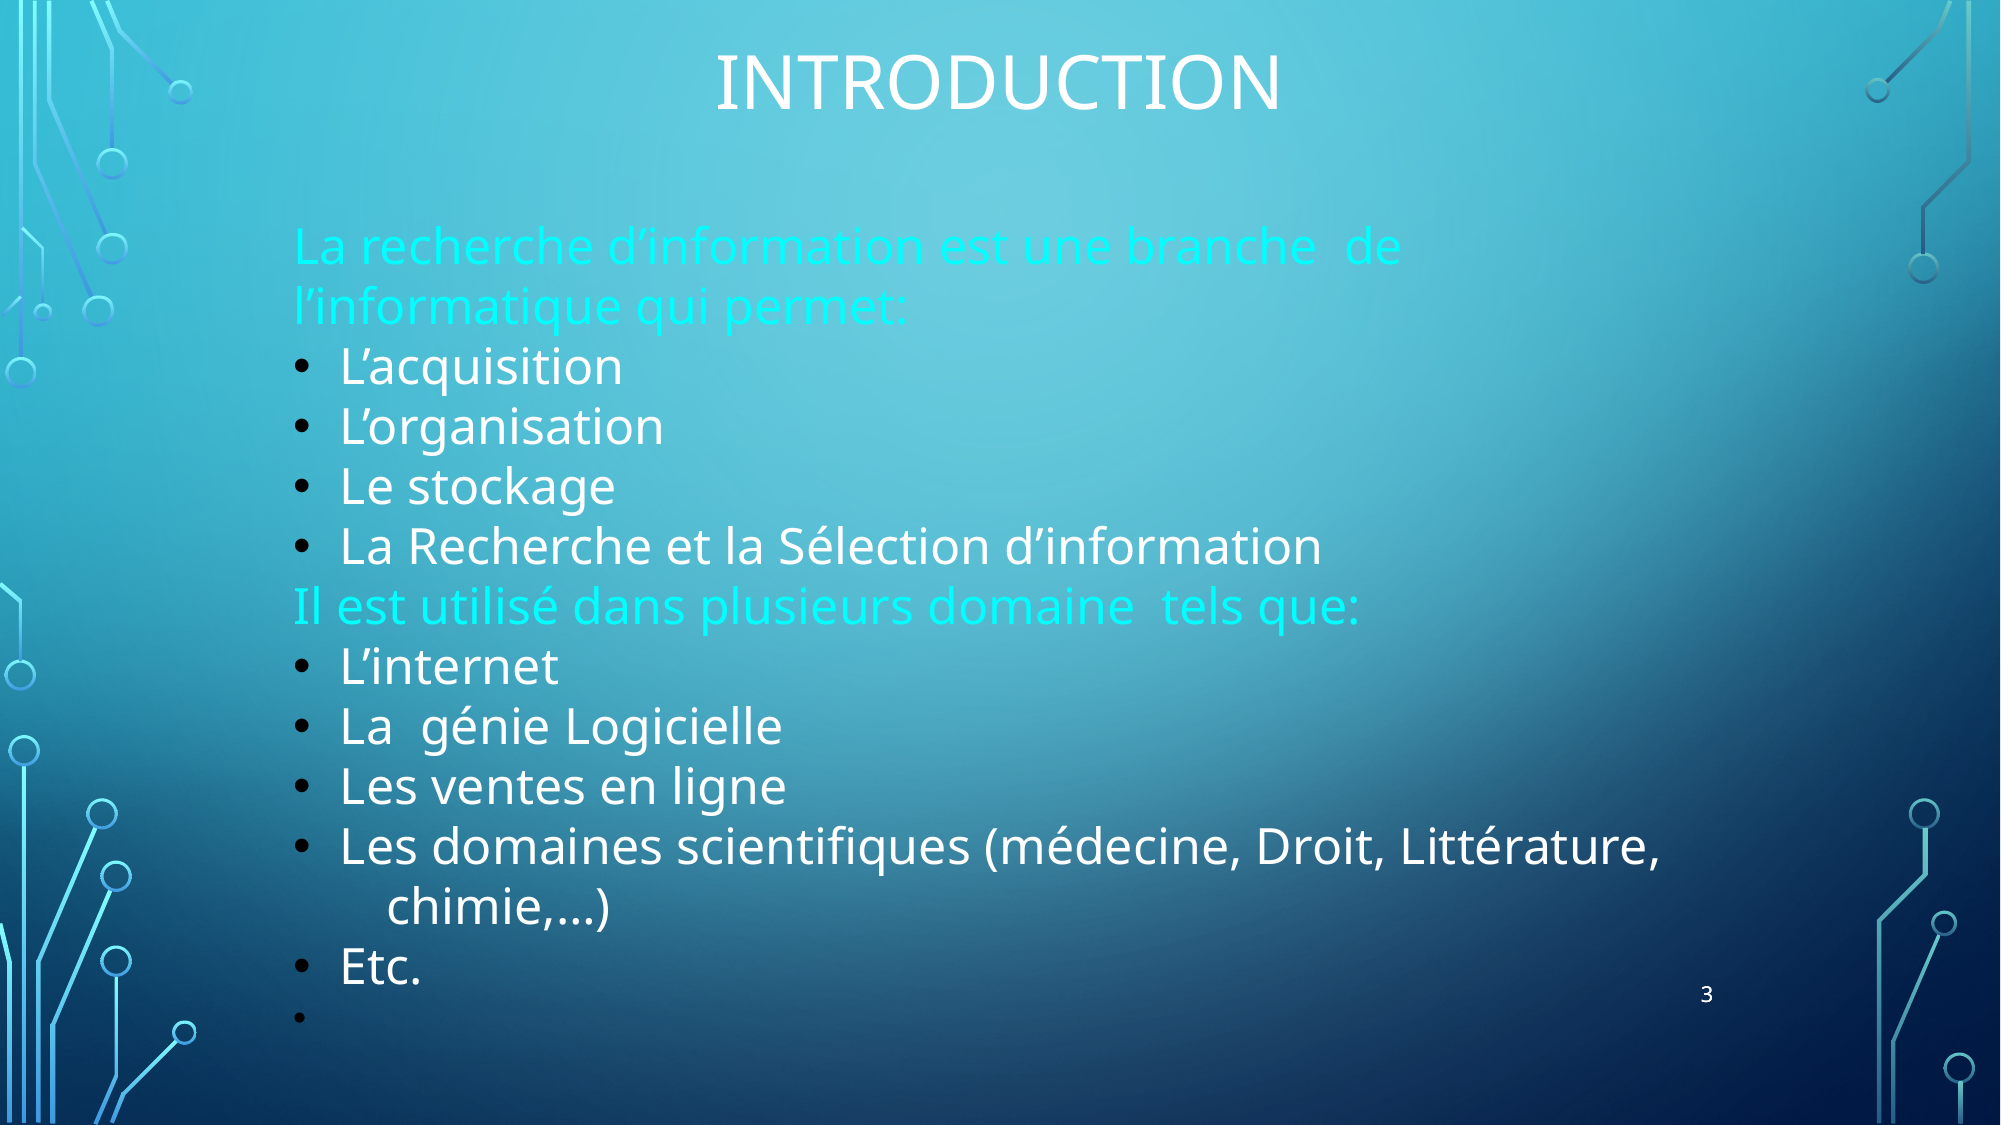

# INTRODUCTION
La recherche d’information est une branche de l’informatique qui permet:
L’acquisition
L’organisation
Le stockage
La Recherche et la Sélection d’information
Il est utilisé dans plusieurs domaine tels que:
L’internet
La génie Logicielle
Les ventes en ligne
Les domaines scientifiques (médecine, Droit, Littérature, chimie,…)
Etc.